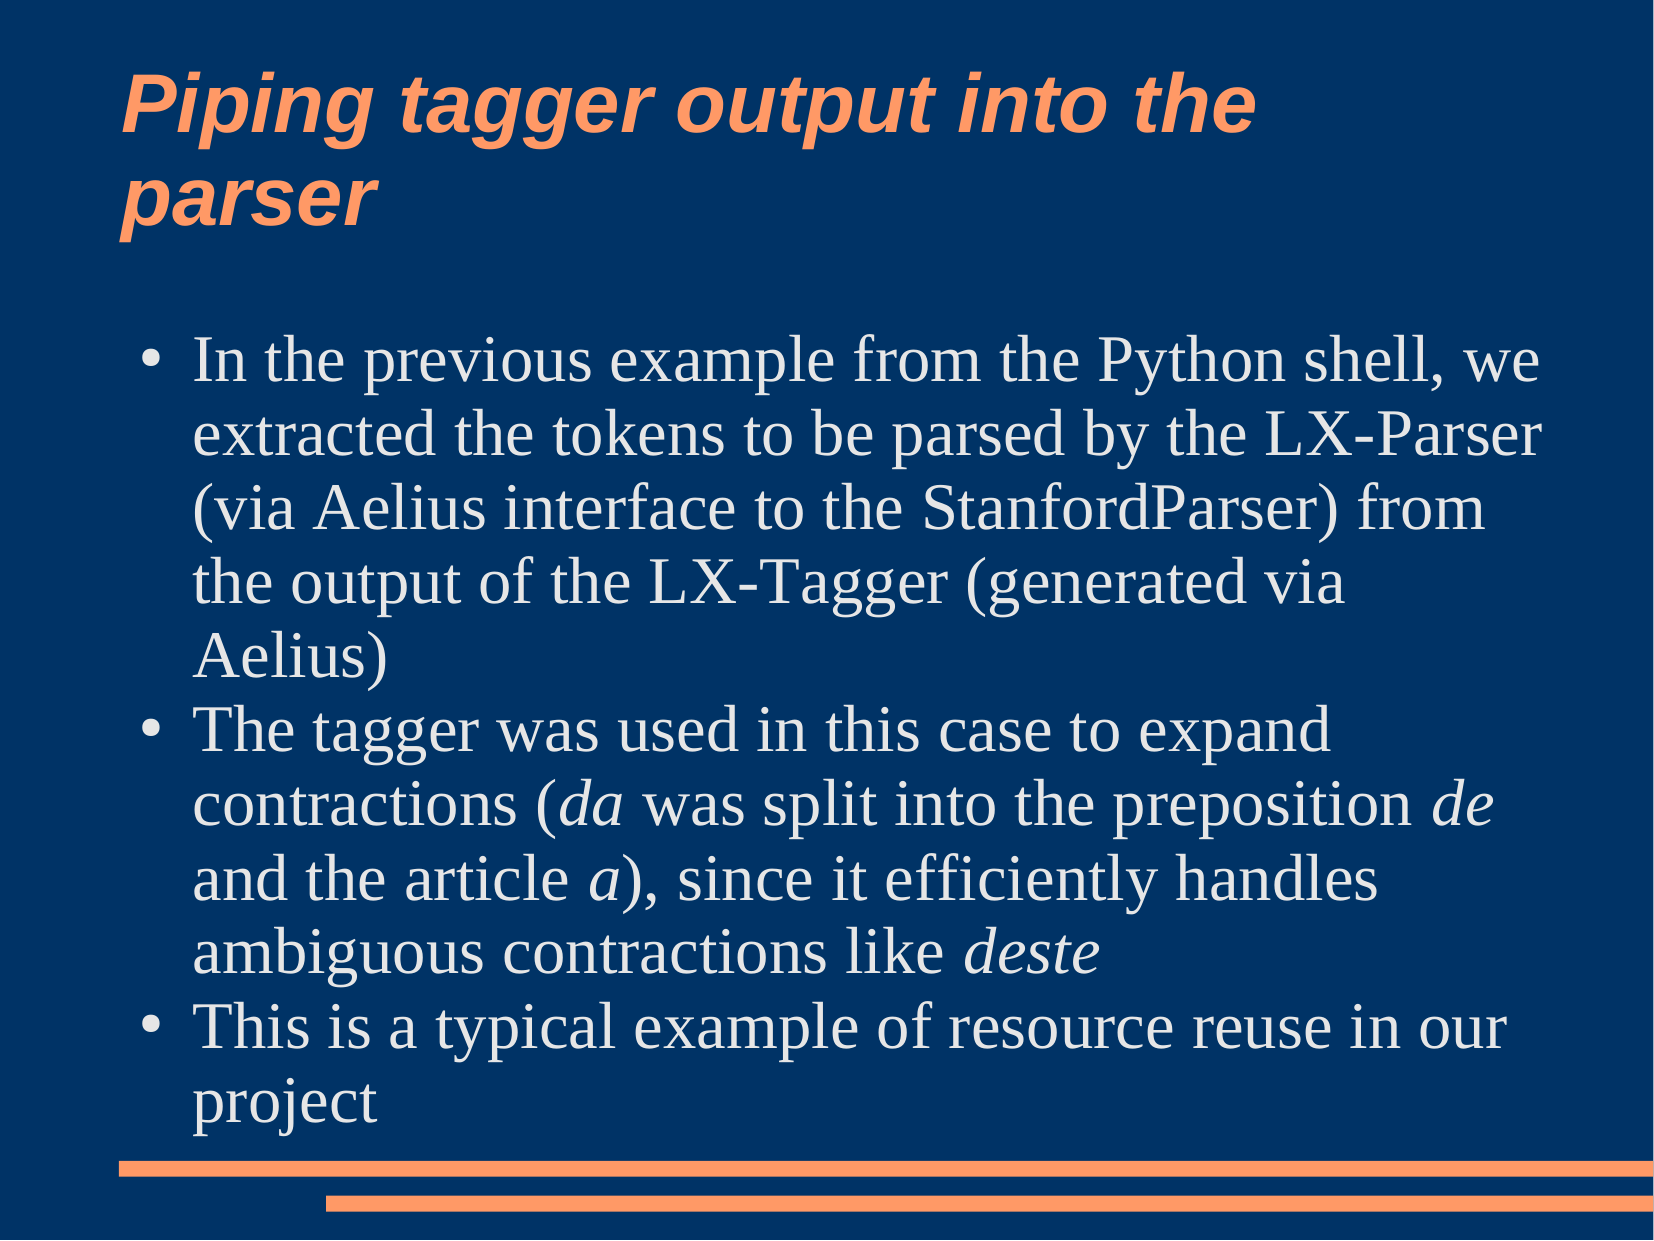

# Piping tagger output into the parser
In the previous example from the Python shell, we extracted the tokens to be parsed by the LX-Parser (via Aelius interface to the StanfordParser) from the output of the LX-Tagger (generated via Aelius)
The tagger was used in this case to expand contractions (da was split into the preposition de and the article a), since it efficiently handles ambiguous contractions like deste
This is a typical example of resource reuse in our project